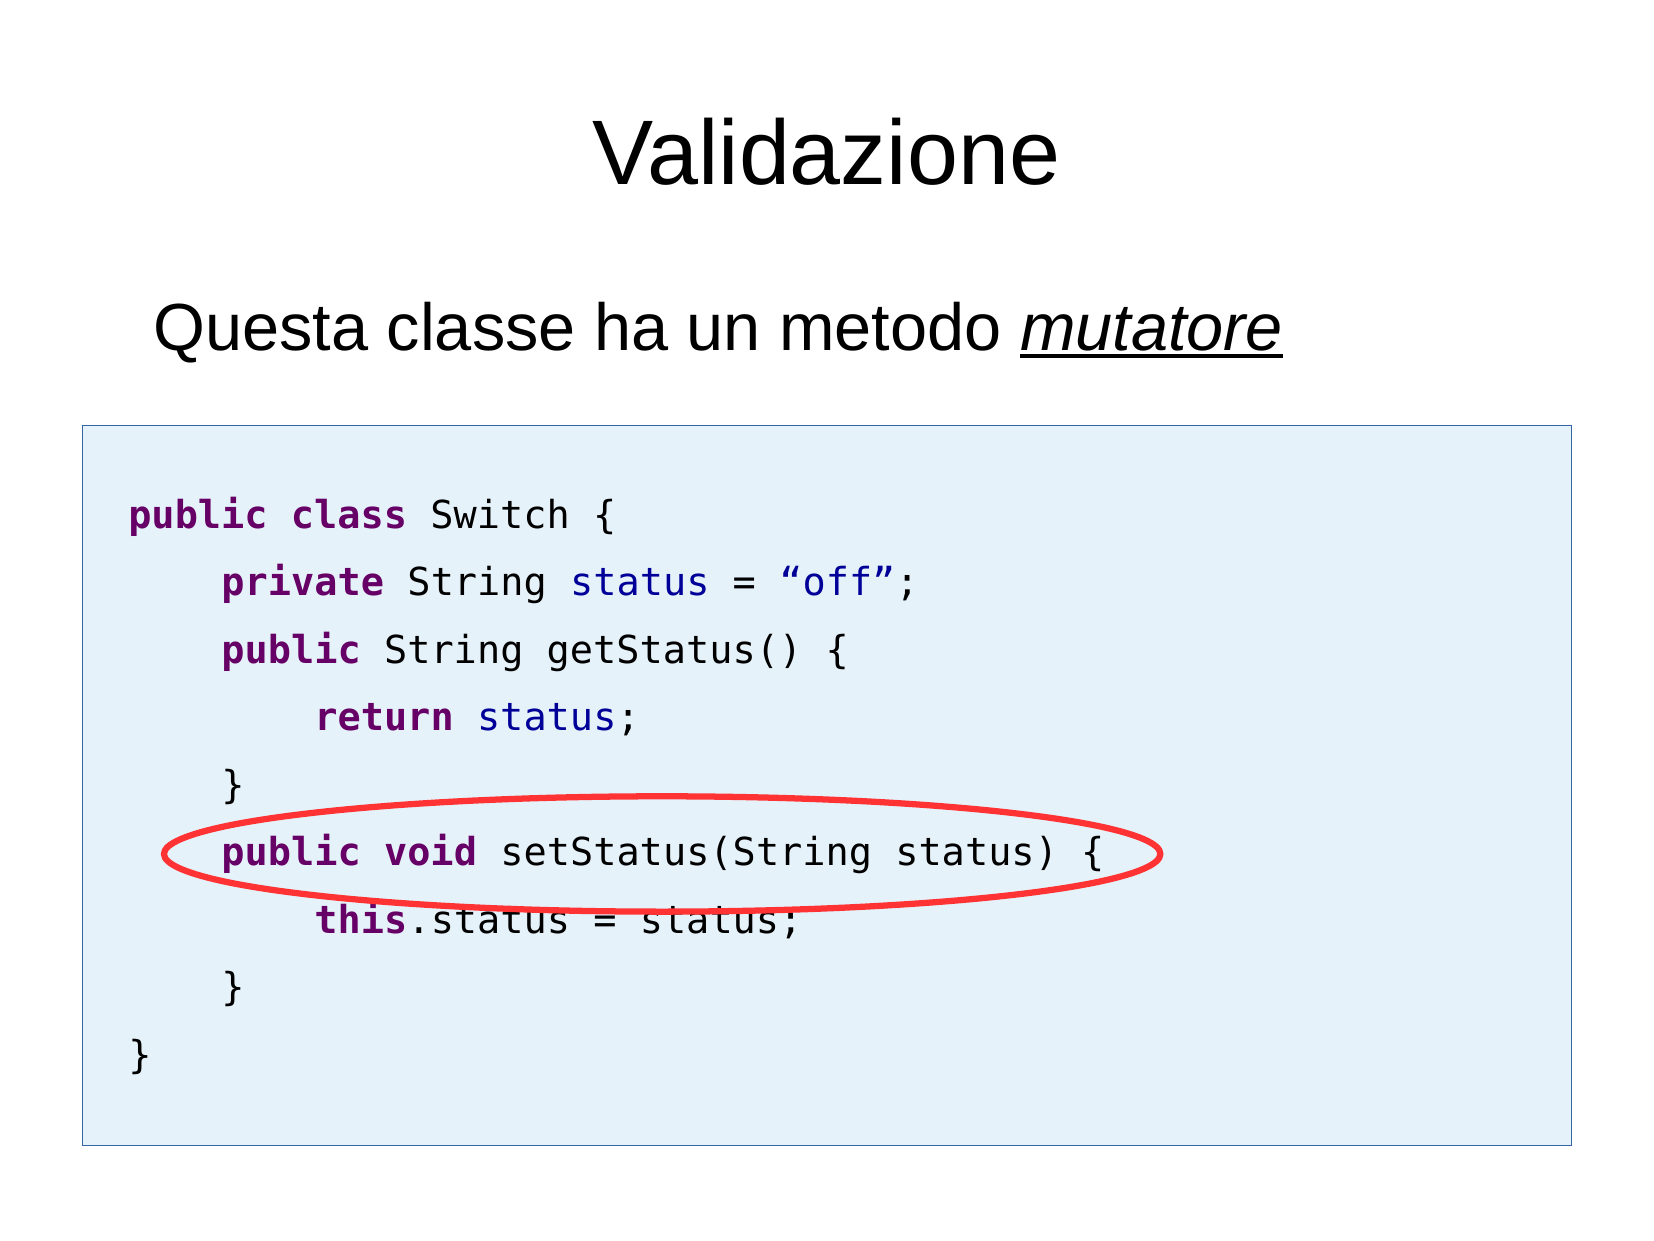

# Validazione
Questa classe ha un metodo mutatore
public class Switch {
 private String status = “off”;
 public String getStatus() {
 return status;
 }
 public void setStatus(String status) {
 this.status = status;
 }
}